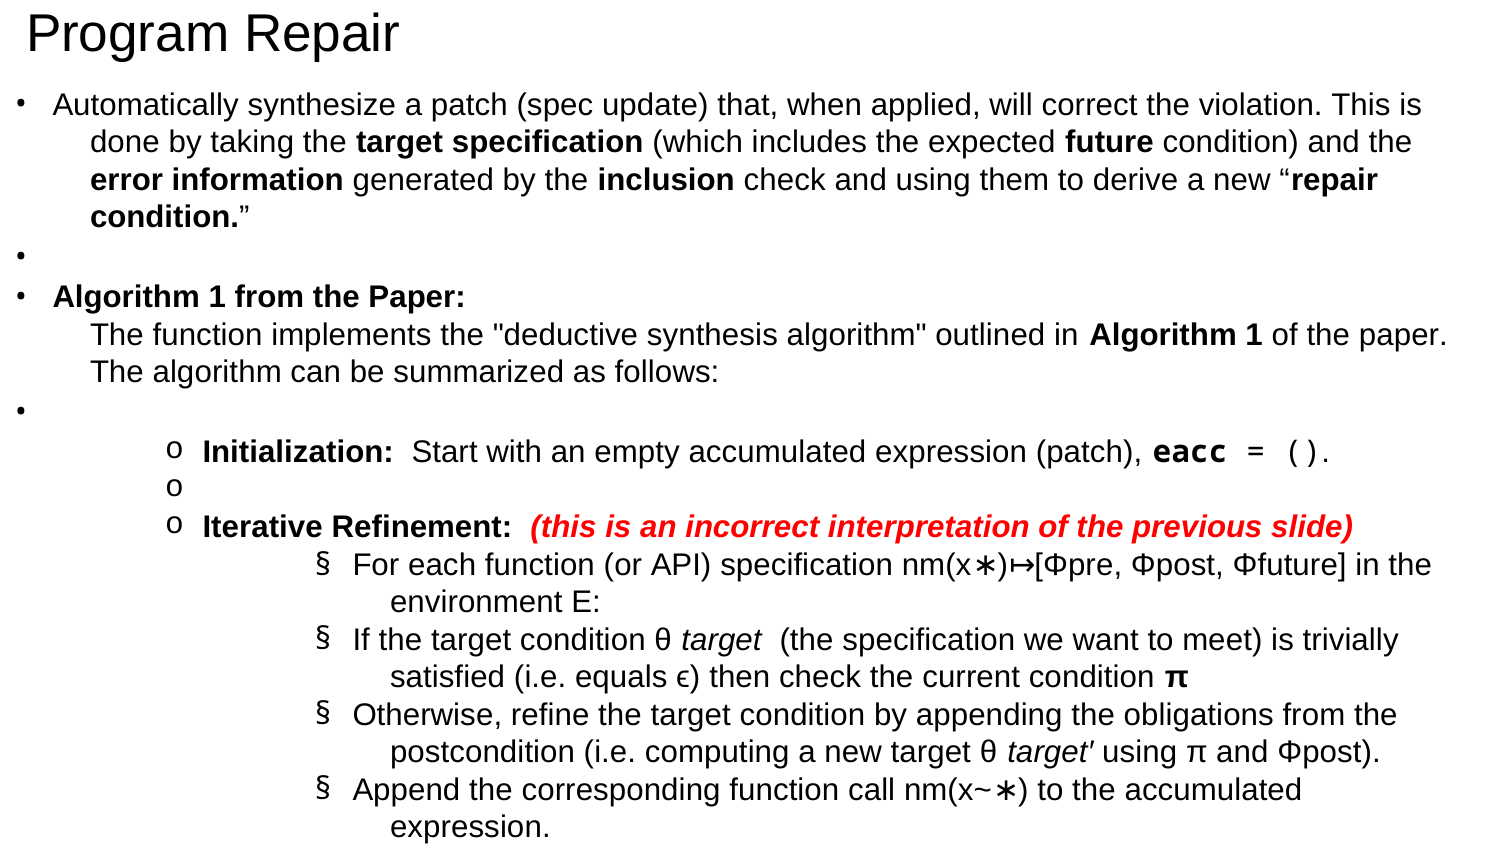

# Program Repair
Automatically synthesize a patch (spec update) that, when applied, will correct the violation. This is done by taking the target specification (which includes the expected future condition) and the error information generated by the inclusion check and using them to derive a new “repair condition.”
Algorithm 1 from the Paper:
The function implements the "deductive synthesis algorithm" outlined in Algorithm 1 of the paper. The algorithm can be summarized as follows:
Initialization: Start with an empty accumulated expression (patch), eacc = ().
Iterative Refinement: (this is an incorrect interpretation of the previous slide)
For each function (or API) specification nm(x∗)↦[Φpre, Φpost, Φfuture] in the environment E:
If the target condition θ target (the specification we want to meet) is trivially satisfied (i.e. equals ϵ) then check the current condition π
Otherwise, refine the target condition by appending the obligations from the postcondition (i.e. computing a new target θ target′ using π and Φpost).
Append the corresponding function call nm(x~∗) to the accumulated expression.